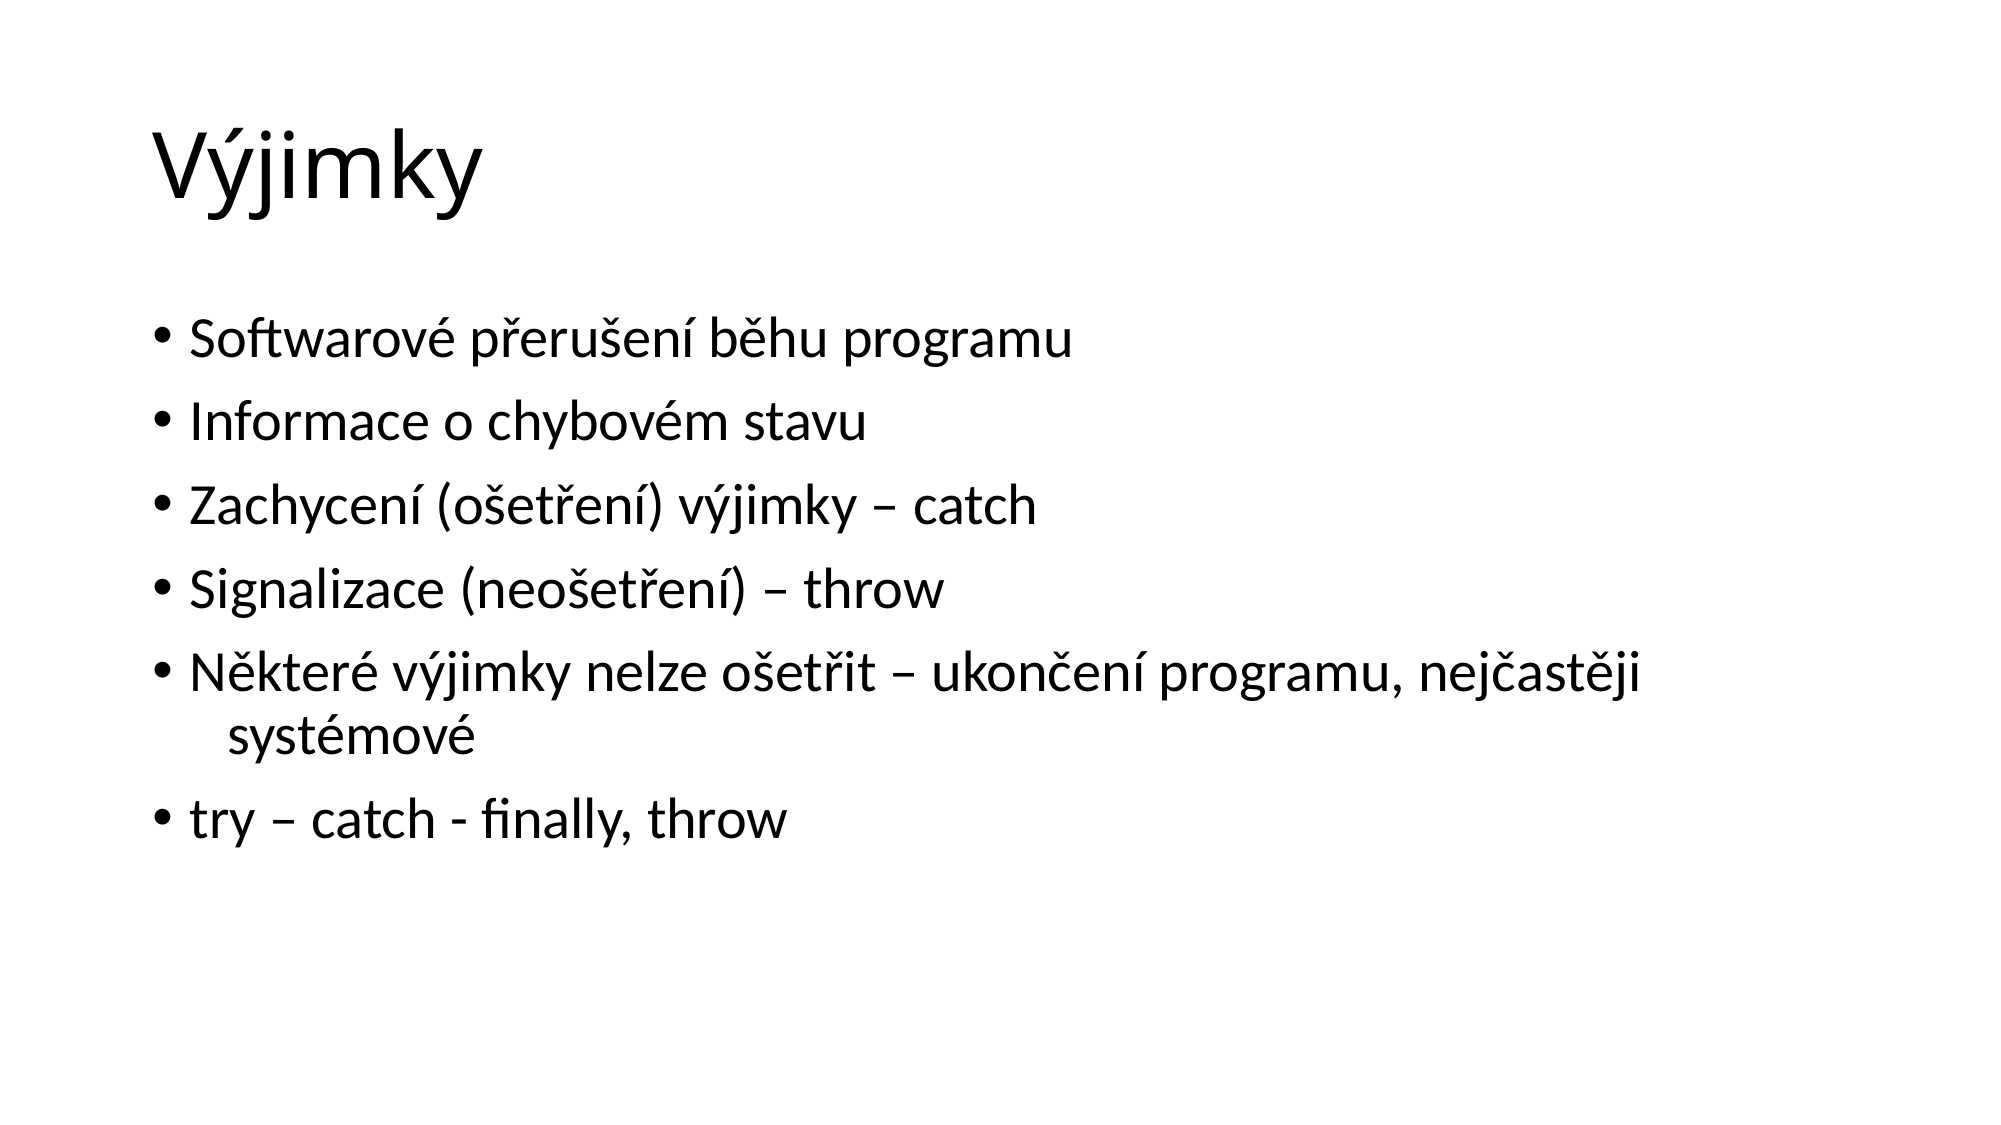

# Výjimky
Softwarové přerušení běhu programu
Informace o chybovém stavu
Zachycení (ošetření) výjimky – catch
Signalizace (neošetření) – throw
Některé výjimky nelze ošetřit – ukončení programu, nejčastěji systémové
try – catch - finally, throw